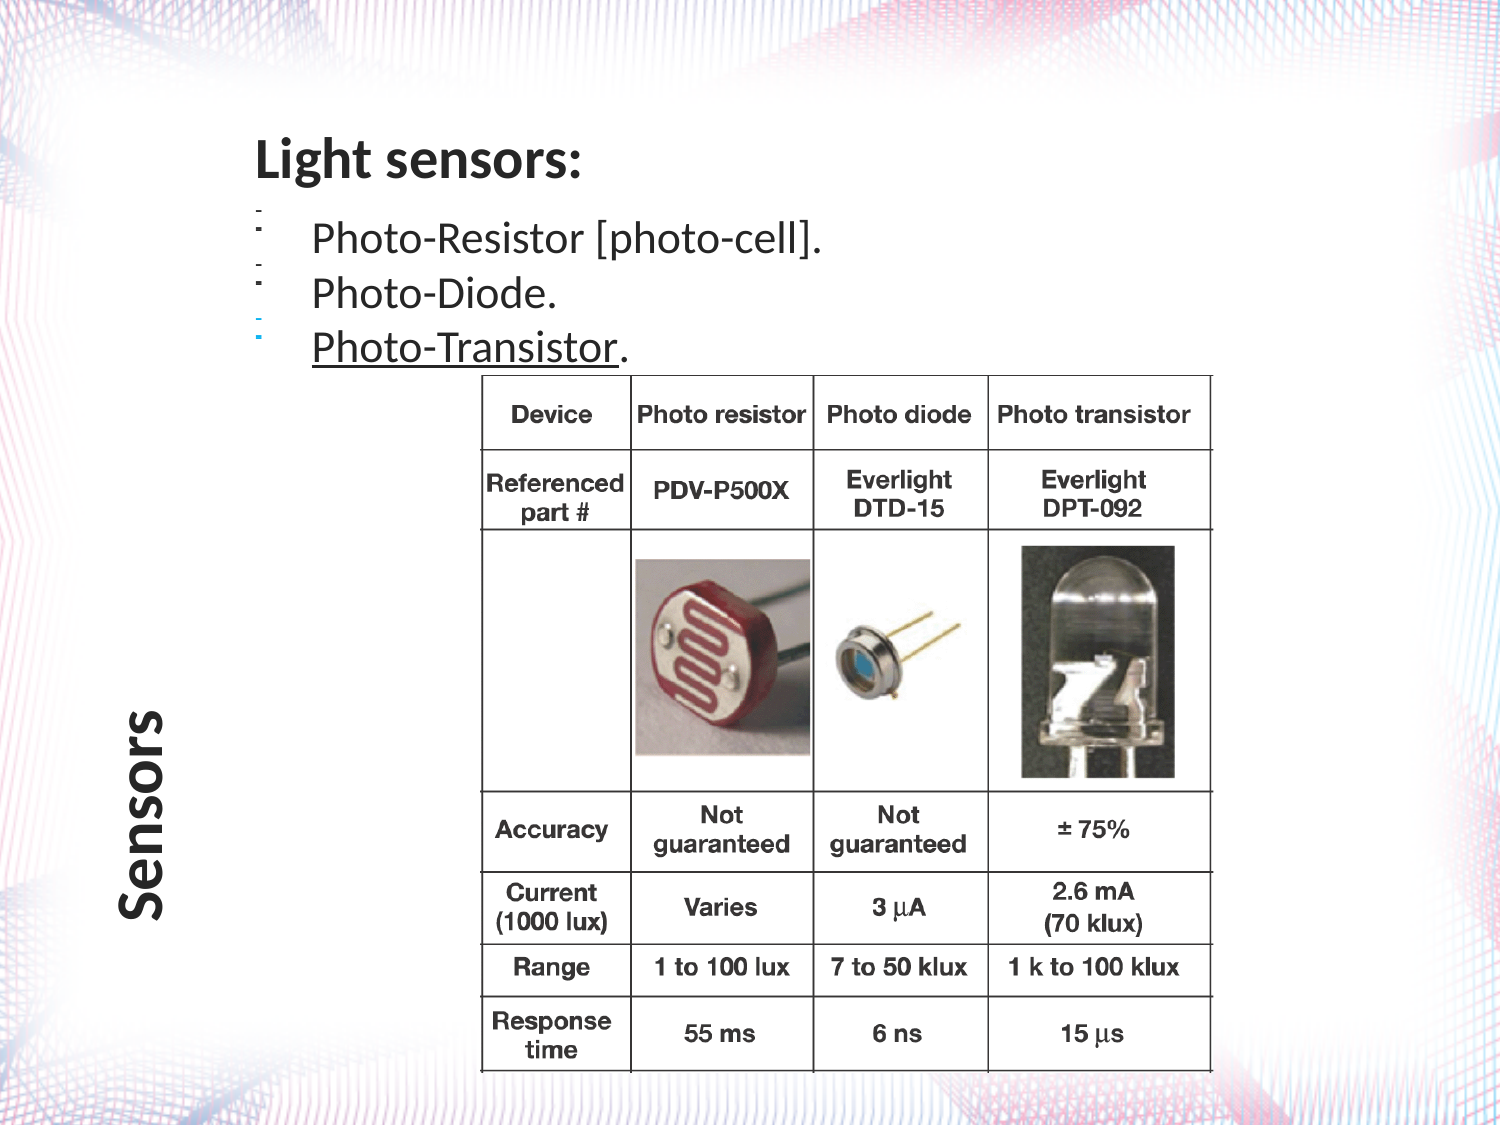

Light sensors:
Photo-Resistor [photo-cell].
Photo-Diode.
Photo-Transistor.
Sensors